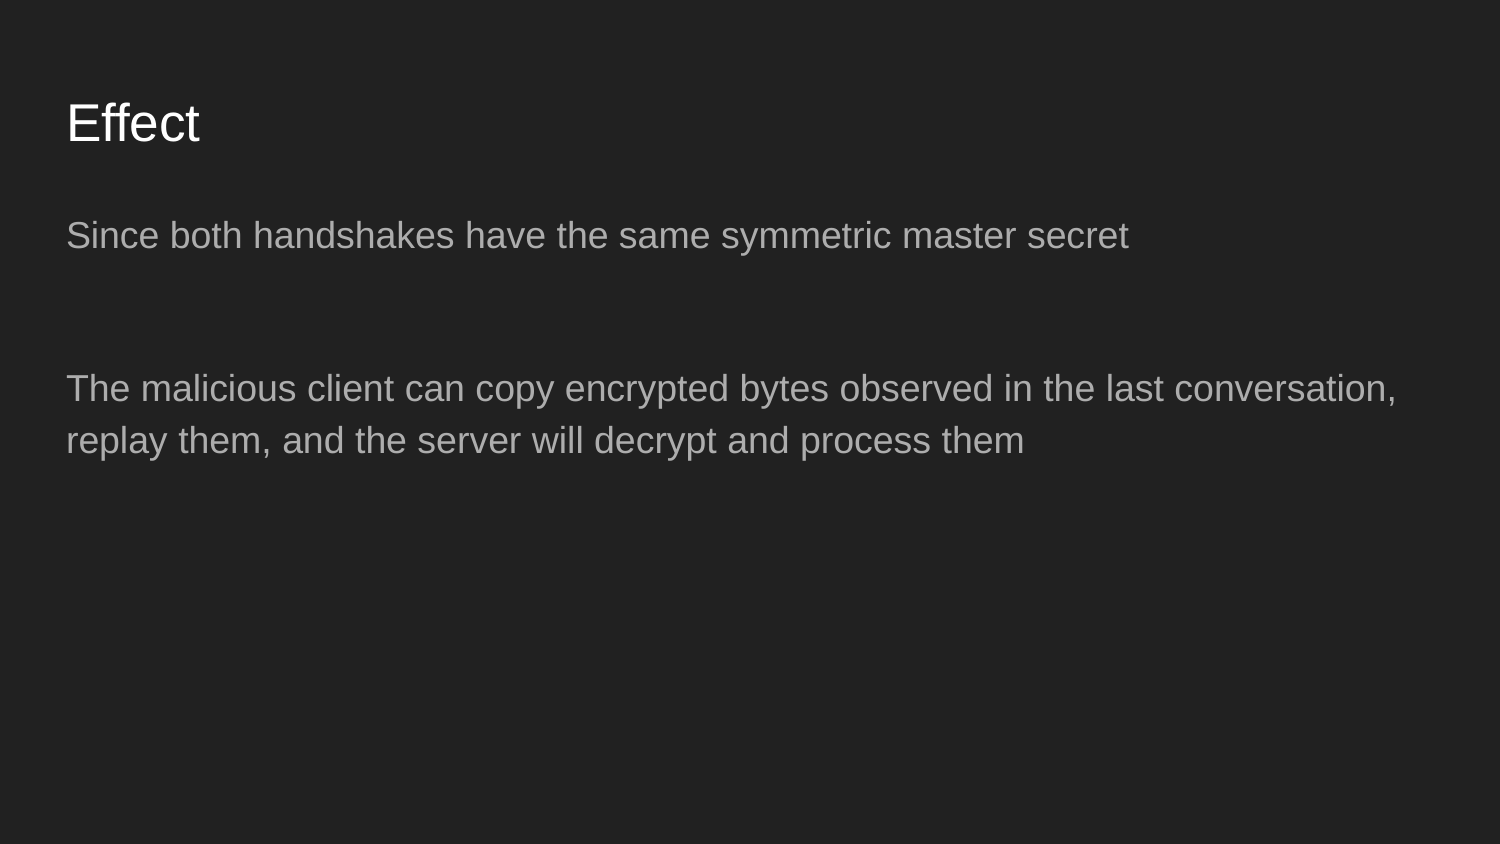

# Effect
Since both handshakes have the same symmetric master secret
The malicious client can copy encrypted bytes observed in the last conversation, replay them, and the server will decrypt and process them